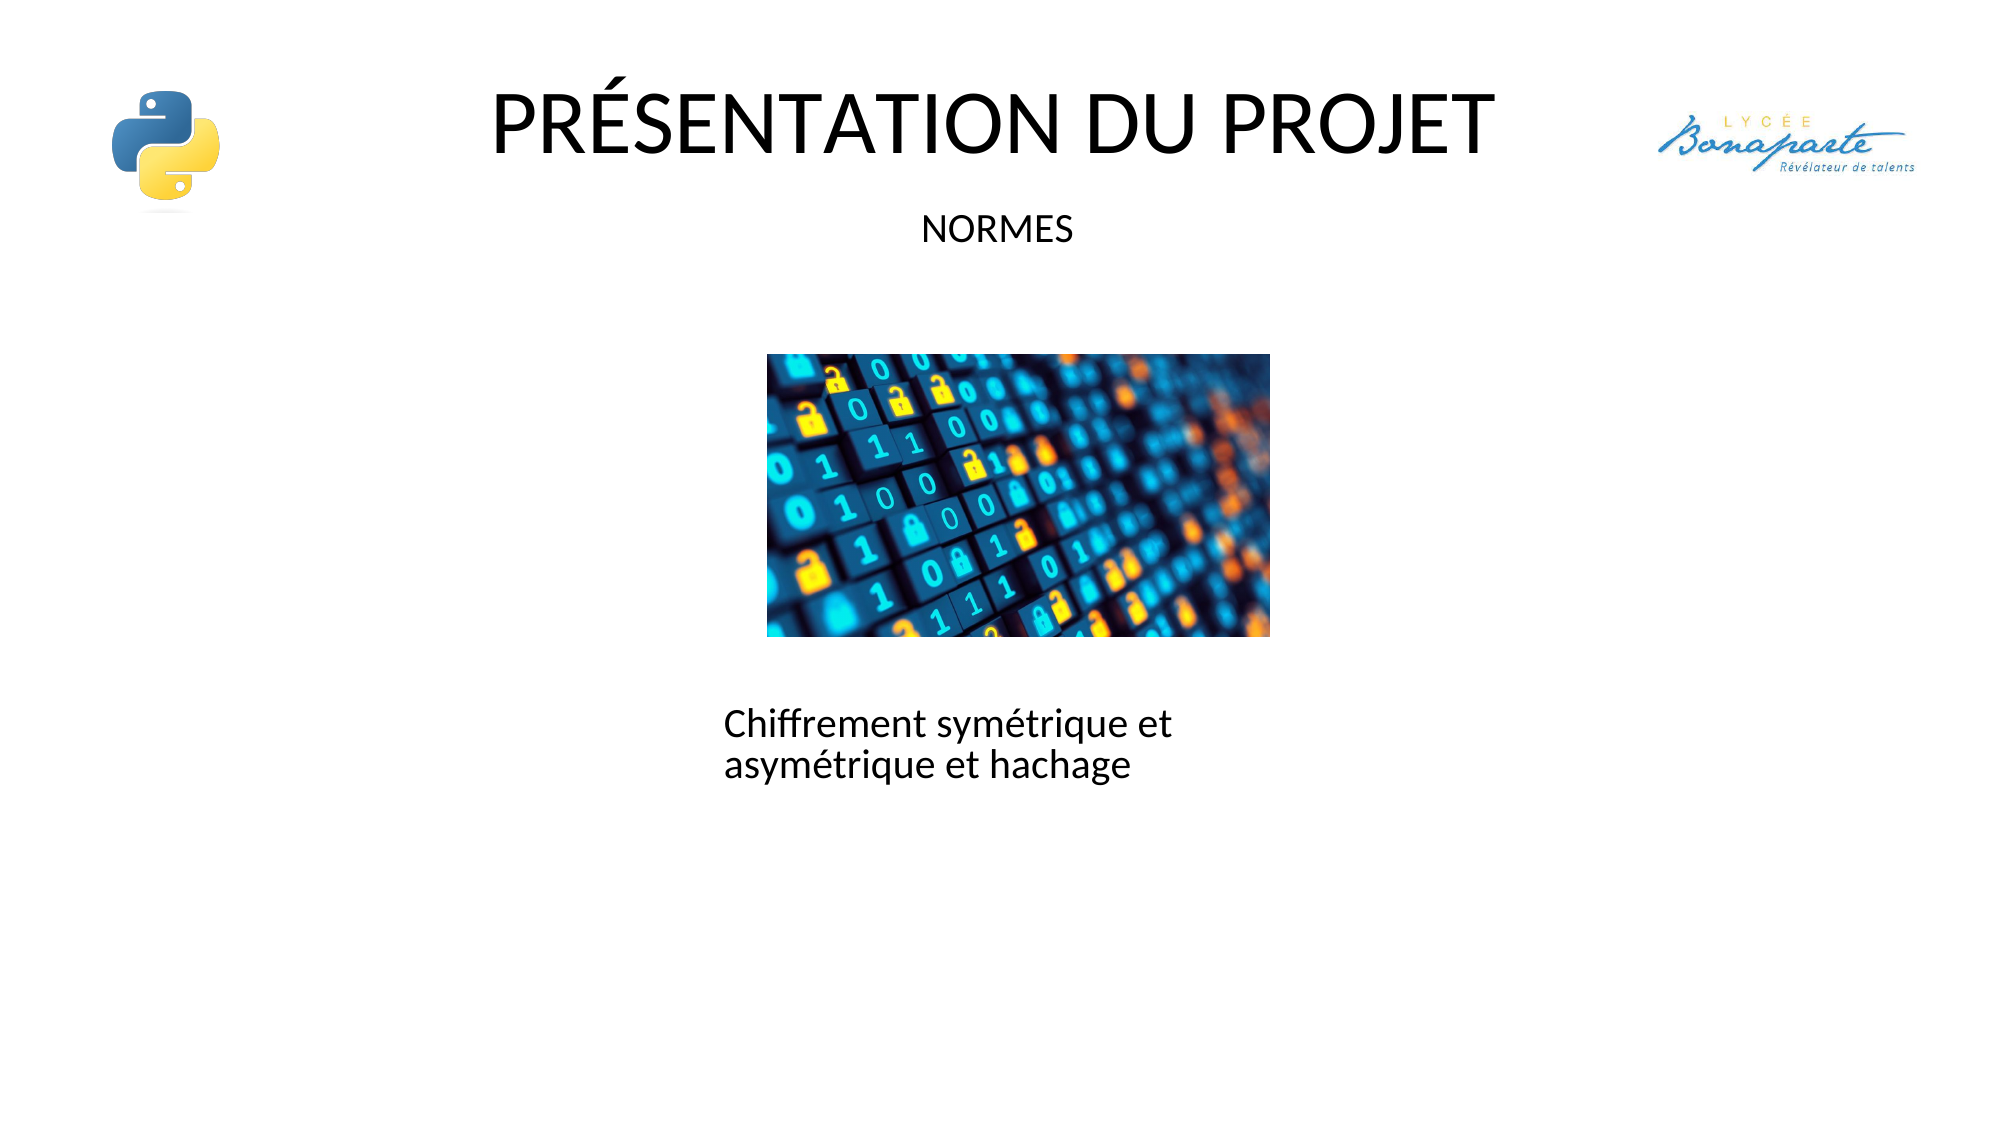

PRÉSENTATION DU PROJET
NORMES
Chiffrement symétrique et asymétrique et hachage